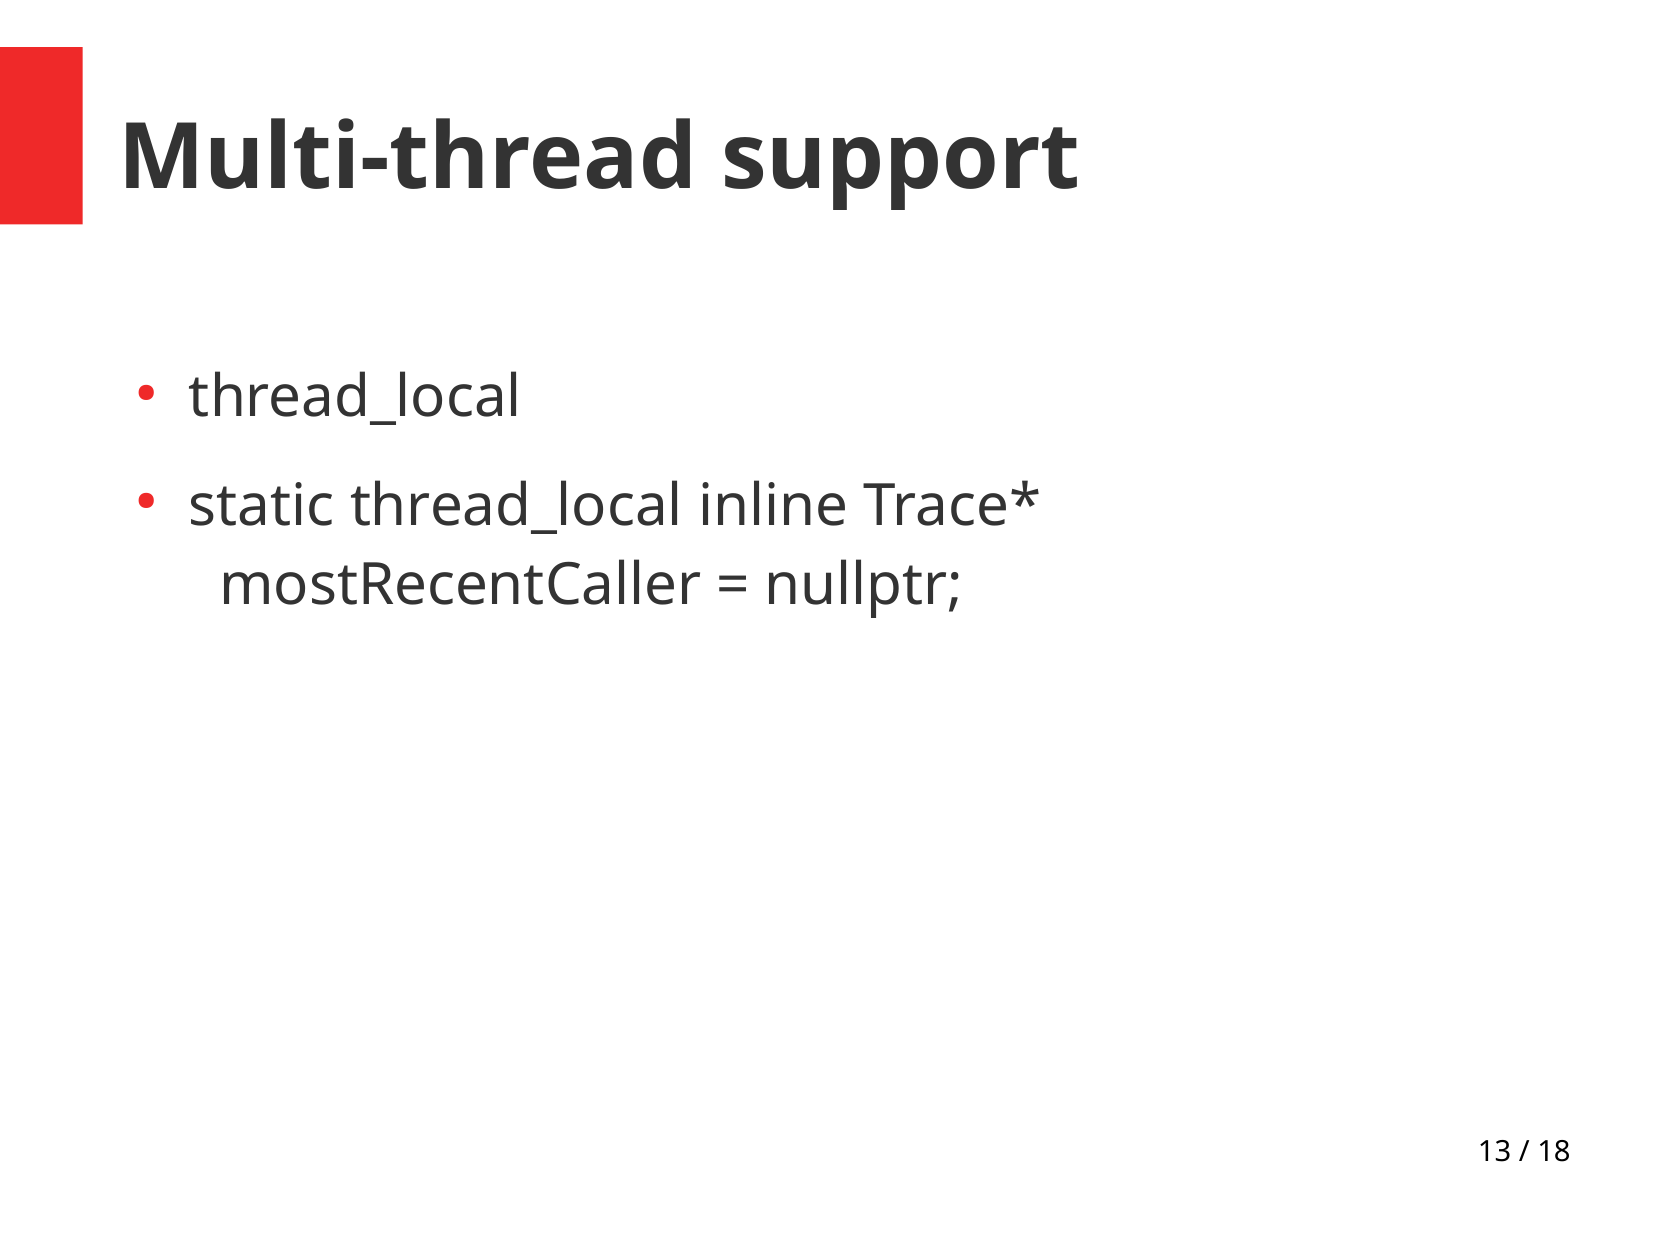

# Multi-thread support
thread_local
static thread_local inline Trace*
 mostRecentCaller = nullptr;
13